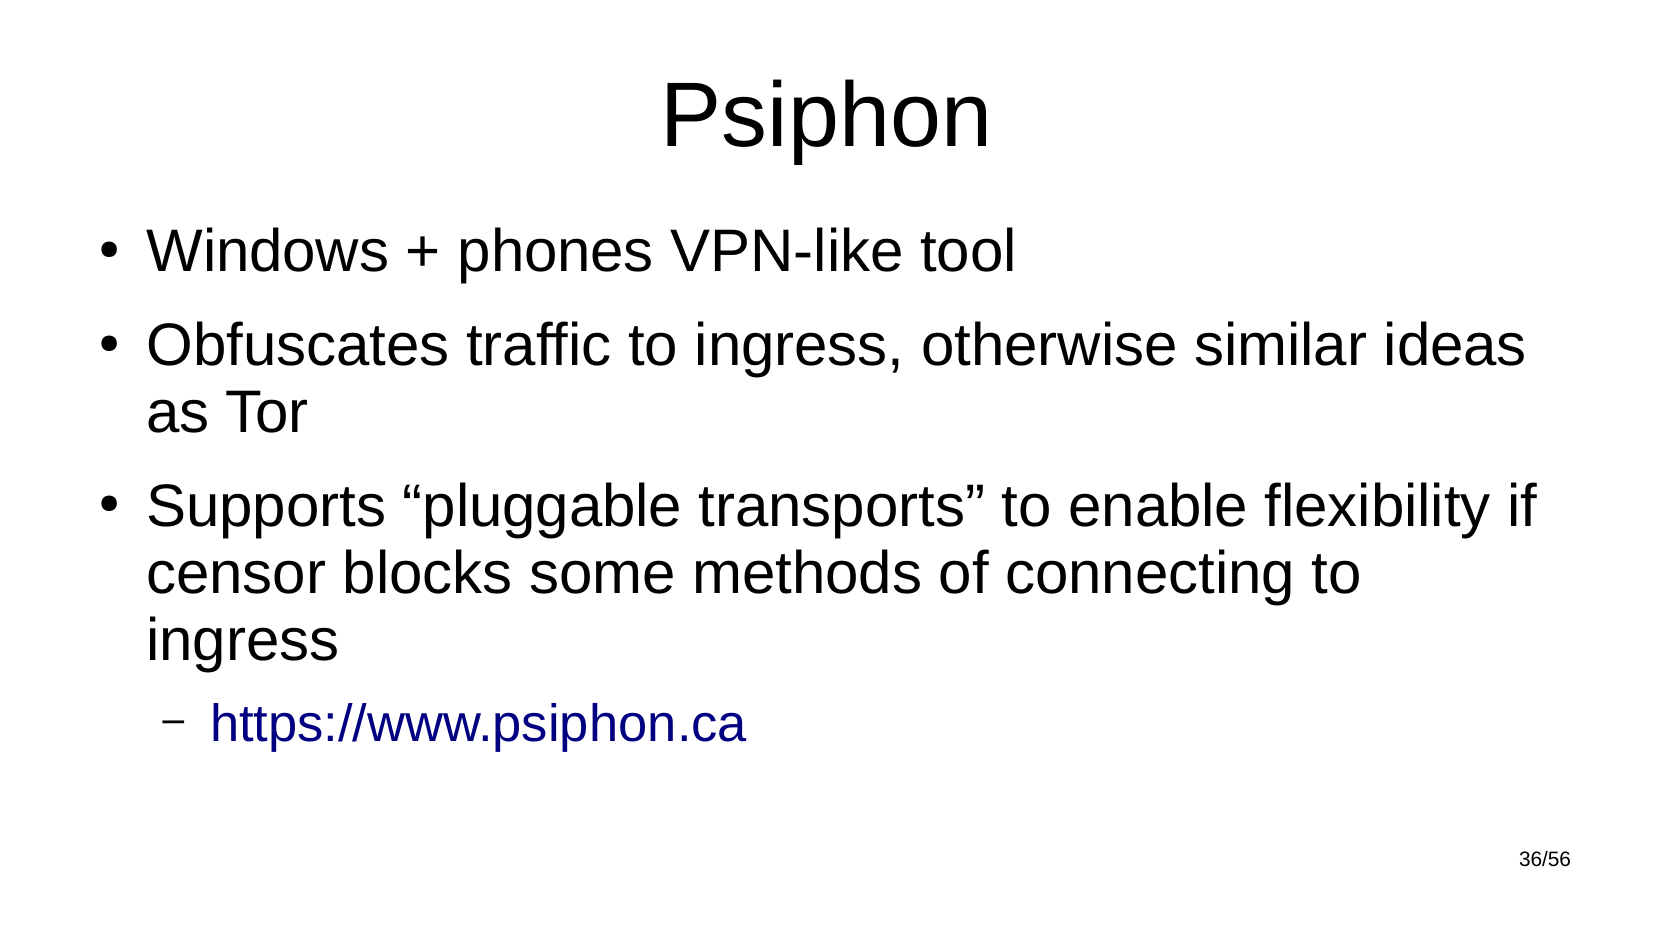

# Psiphon
Windows + phones VPN-like tool
Obfuscates traffic to ingress, otherwise similar ideas as Tor
Supports “pluggable transports” to enable flexibility if censor blocks some methods of connecting to ingress
https://www.psiphon.ca
36